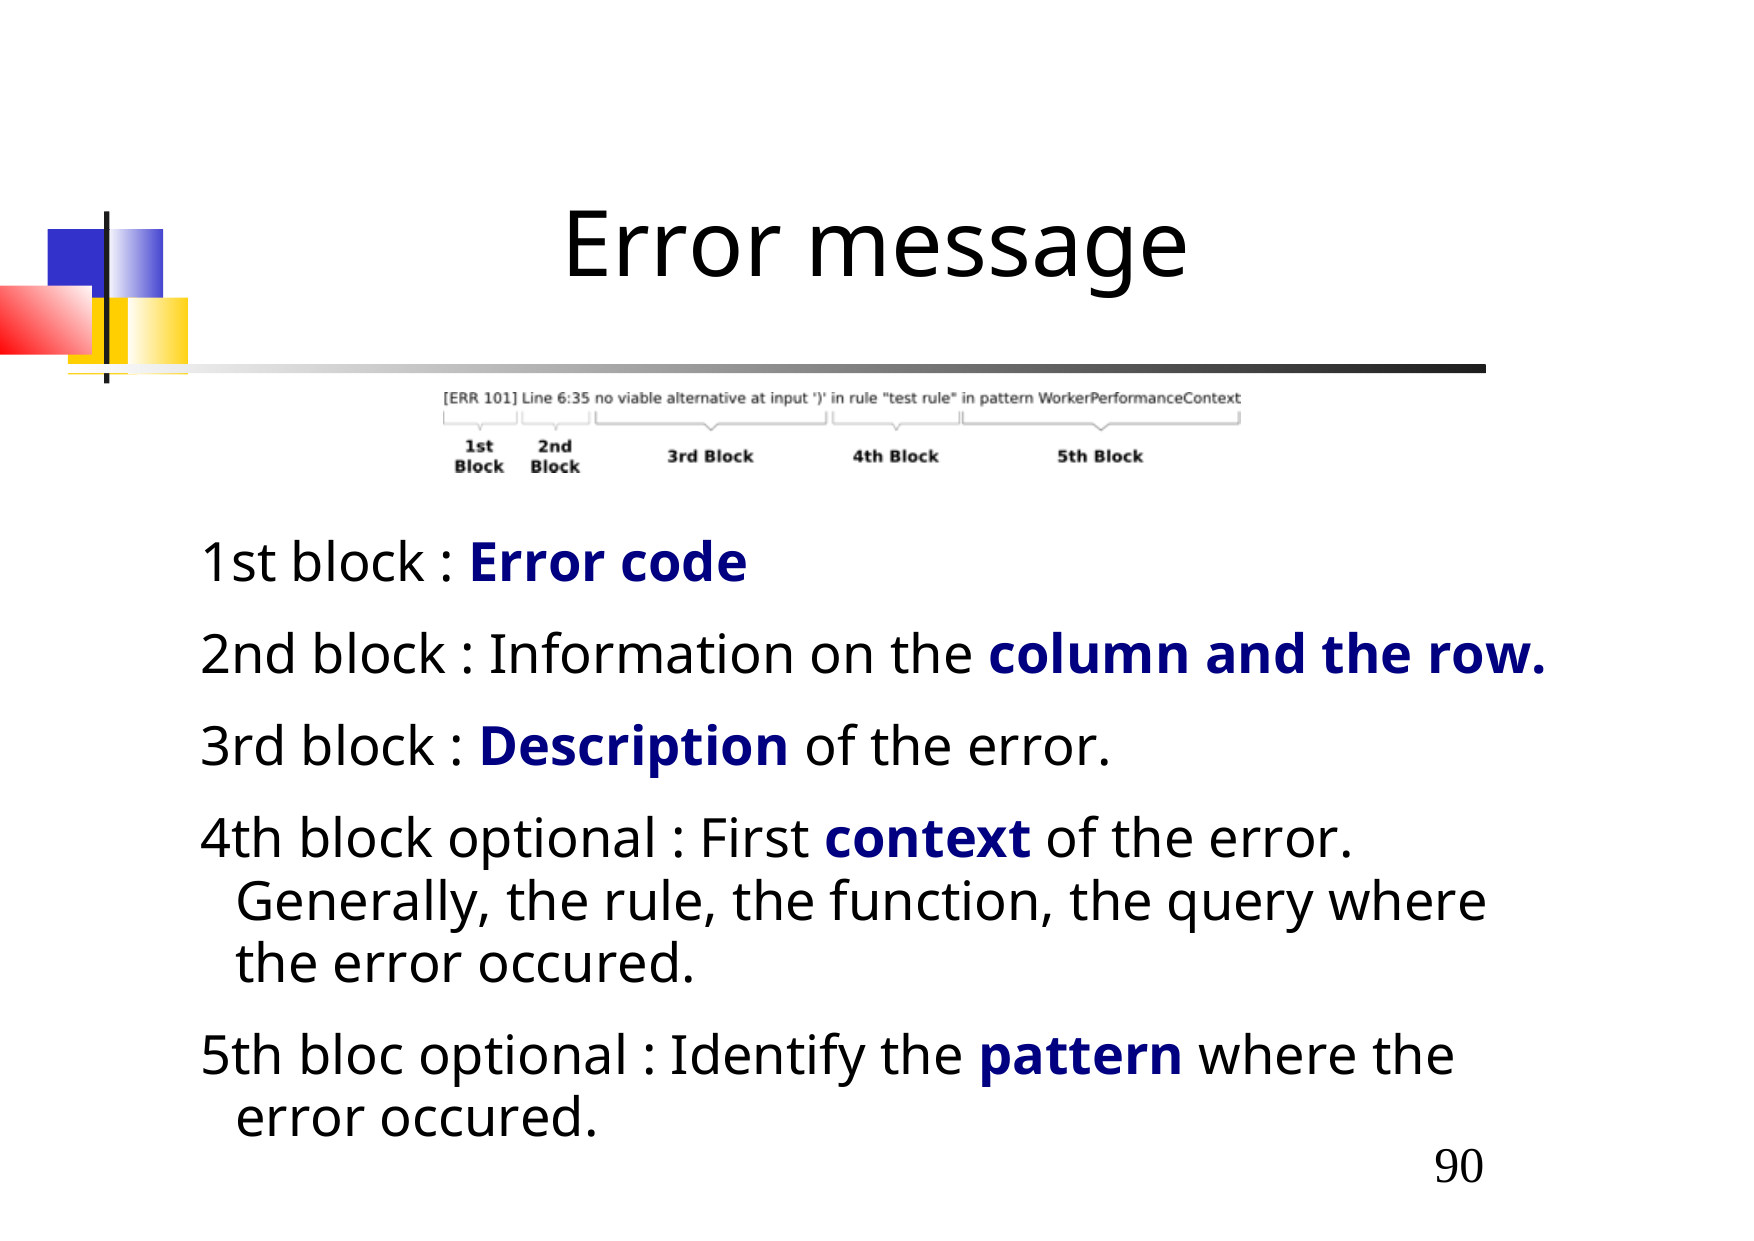

# Error message
1st block : Error code
2nd block : Information on the column and the row.
3rd block : Description of the error.
4th block optional : First context of the error. Generally, the rule, the function, the query where the error occured.
5th bloc optional : Identify the pattern where the error occured.